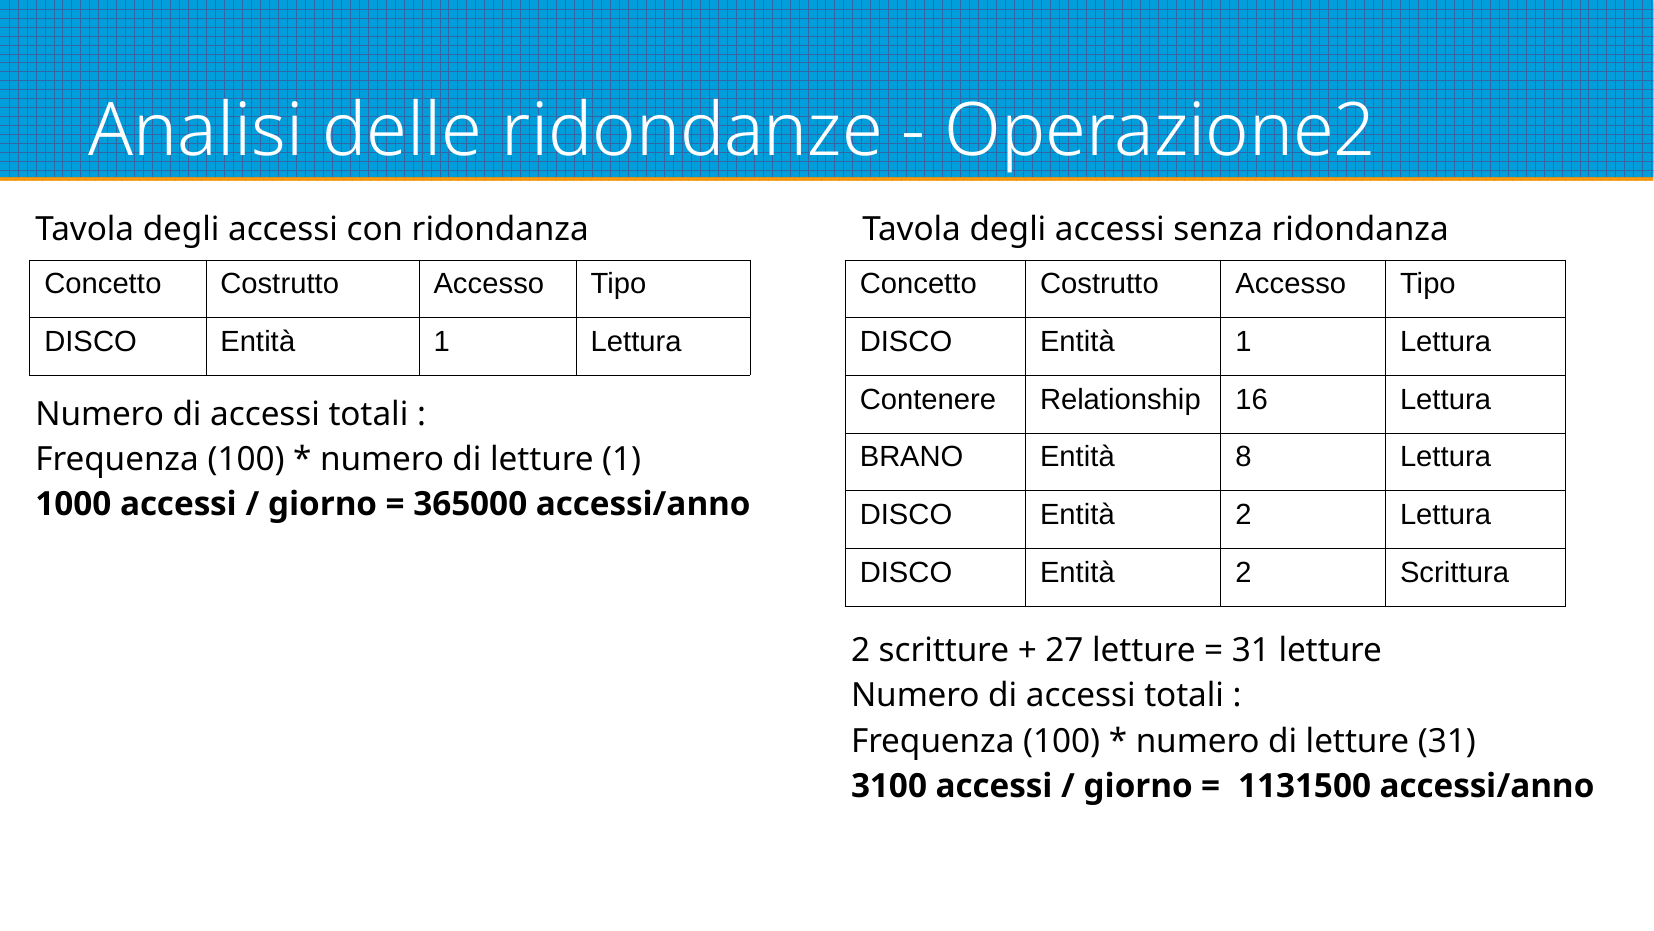

# Analisi delle ridondanze - Operazione2
Tavola degli accessi con ridondanza
Tavola degli accessi senza ridondanza
| Concetto | Costrutto | Accesso | Tipo |
| --- | --- | --- | --- |
| DISCO | Entità | 1 | Lettura |
| Concetto | Costrutto | Accesso | Tipo |
| --- | --- | --- | --- |
| DISCO | Entità | 1 | Lettura |
| Contenere | Relationship | 16 | Lettura |
| BRANO | Entità | 8 | Lettura |
| DISCO | Entità | 2 | Lettura |
| DISCO | Entità | 2 | Scrittura |
Numero di accessi totali :
Frequenza (100) * numero di letture (1)
1000 accessi / giorno = 365000 accessi/anno
2 scritture + 27 letture = 31 letture
Numero di accessi totali :
Frequenza (100) * numero di letture (31)
3100 accessi / giorno = 1131500 accessi/anno